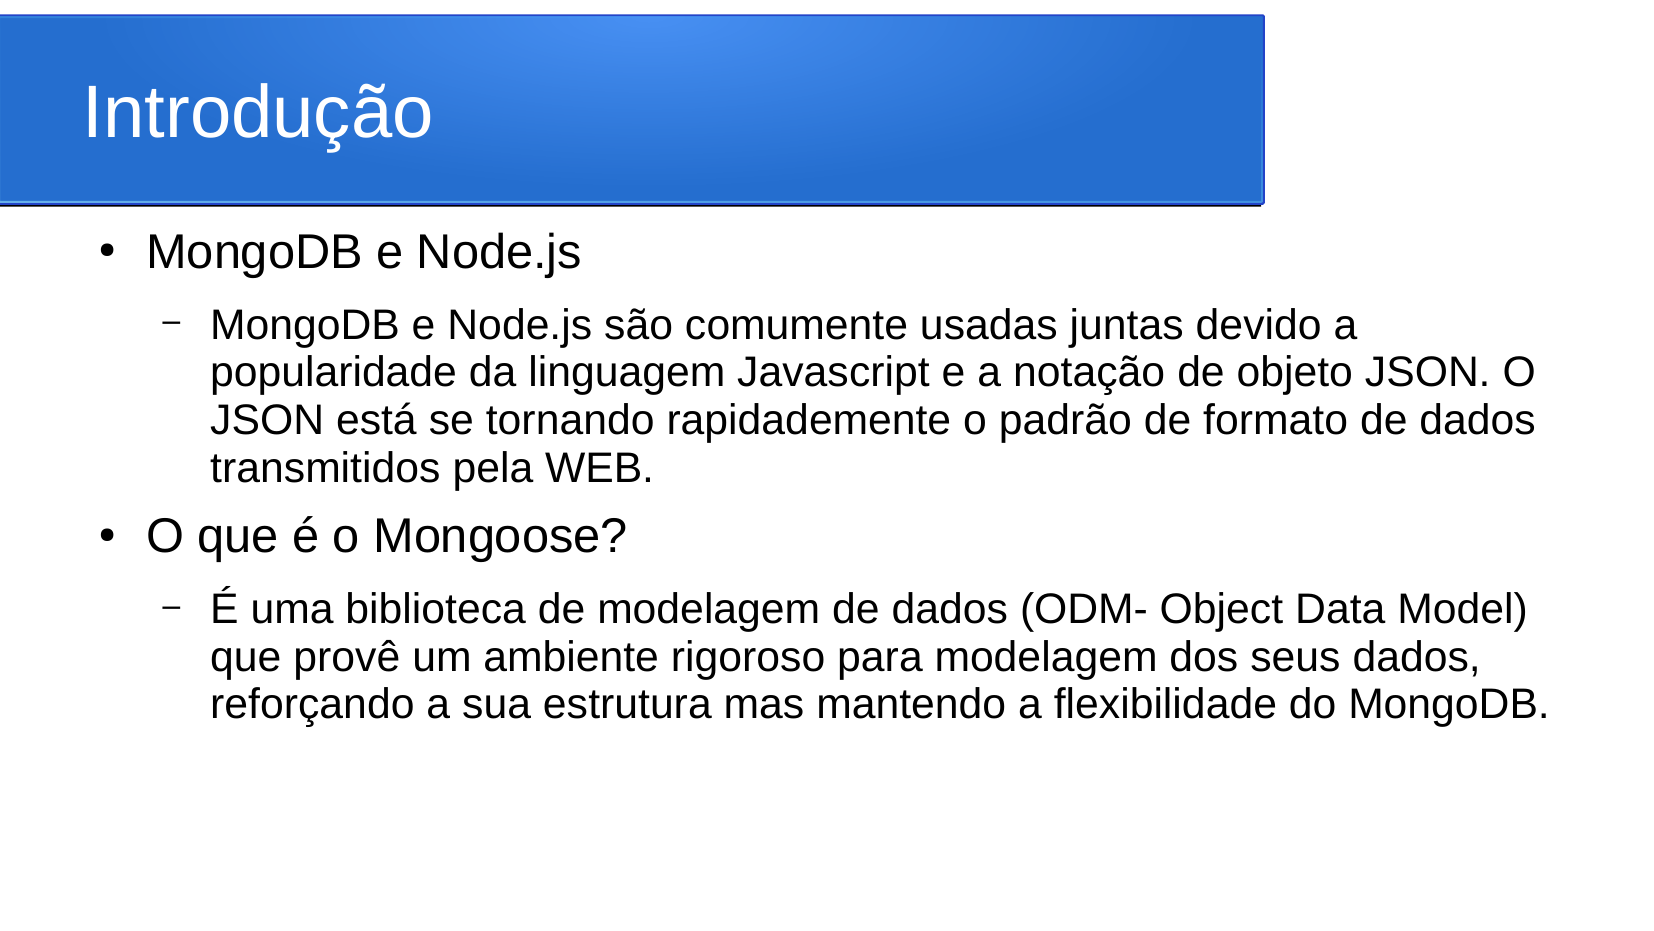

# Introdução
MongoDB e Node.js
MongoDB e Node.js são comumente usadas juntas devido a popularidade da linguagem Javascript e a notação de objeto JSON. O JSON está se tornando rapidademente o padrão de formato de dados transmitidos pela WEB.
O que é o Mongoose?
É uma biblioteca de modelagem de dados (ODM- Object Data Model) que provê um ambiente rigoroso para modelagem dos seus dados, reforçando a sua estrutura mas mantendo a flexibilidade do MongoDB.